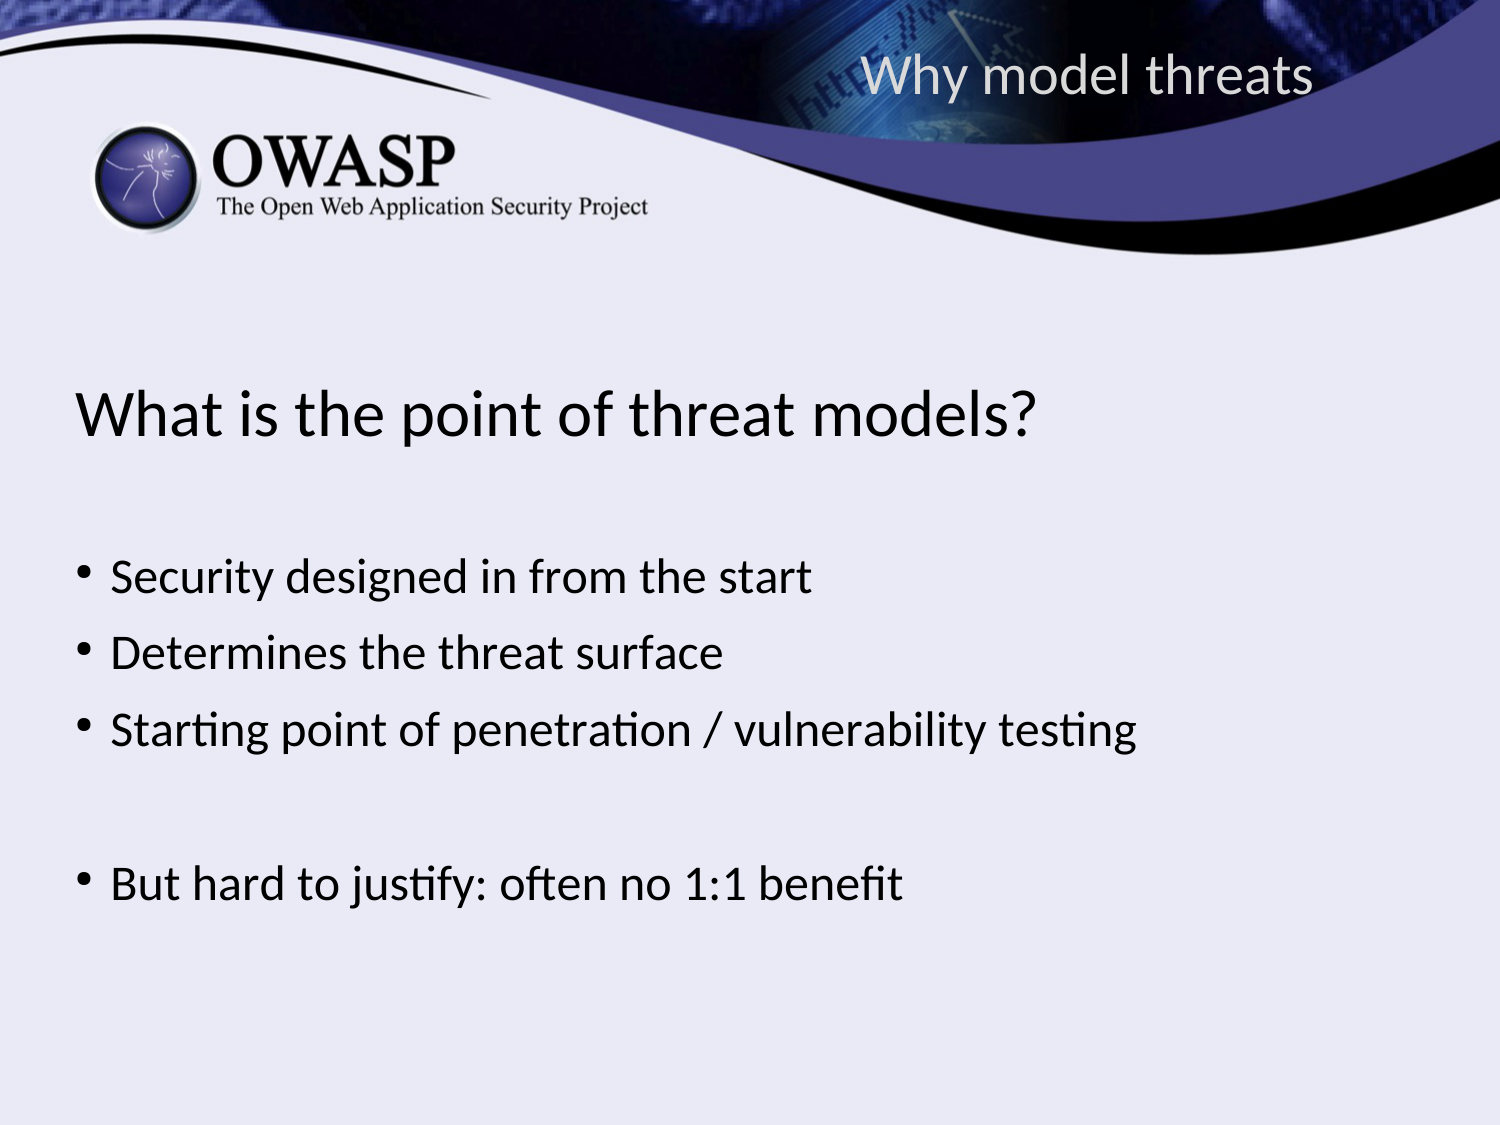

Why model threats
#
What is the point of threat models?
Security designed in from the start
Determines the threat surface
Starting point of penetration / vulnerability testing
But hard to justify: often no 1:1 benefit